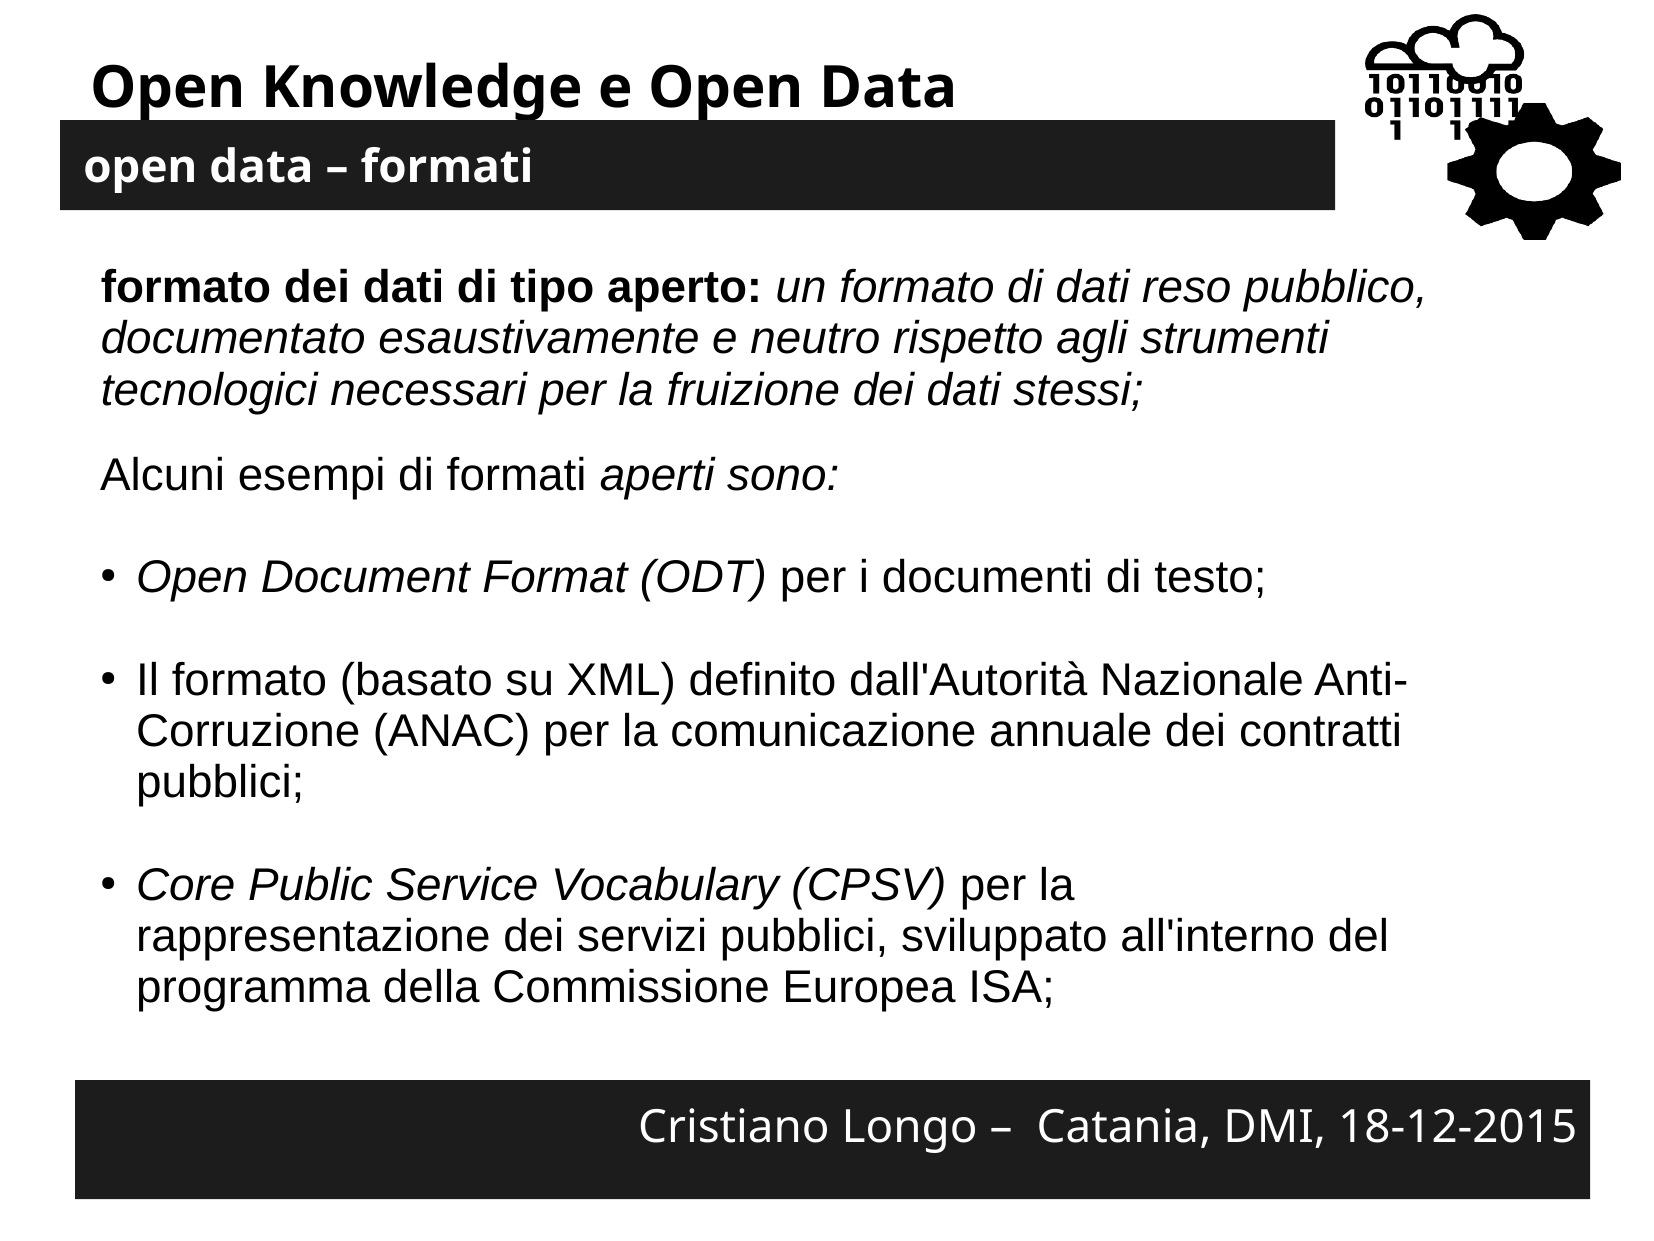

# Open Knowledge e Open Data
 open data – formati
formato dei dati di tipo aperto: un formato di dati reso pubblico, documentato esaustivamente e neutro rispetto agli strumenti tecnologici necessari per la fruizione dei dati stessi;
Alcuni esempi di formati aperti sono:
Open Document Format (ODT) per i documenti di testo;
Il formato (basato su XML) definito dall'Autorità Nazionale Anti-Corruzione (ANAC) per la comunicazione annuale dei contratti pubblici;
Core Public Service Vocabulary (CPSV) per la rappresentazione dei servizi pubblici, sviluppato all'interno del programma della Commissione Europea ISA;
 Cristiano Longo – Catania, DMI, 18-12-2015